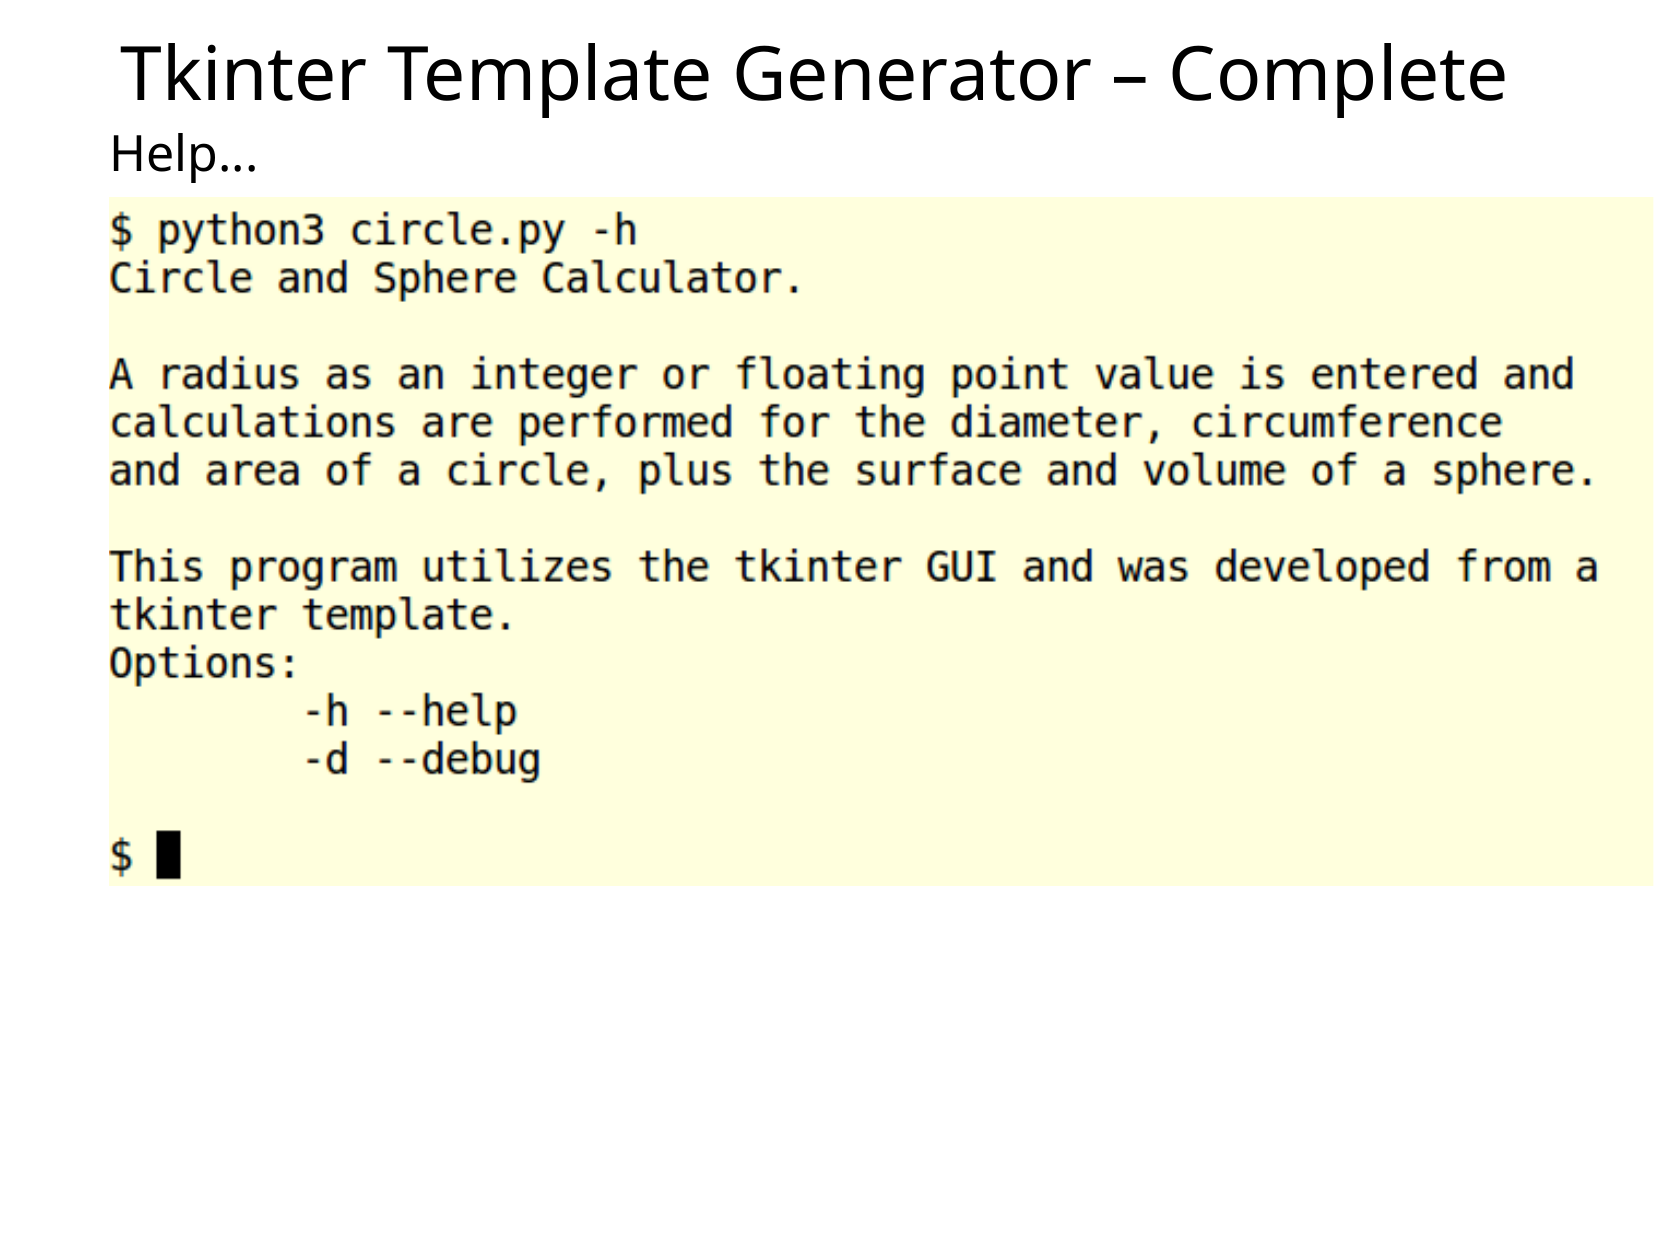

# Tkinter Template Generator – Complete
Help...